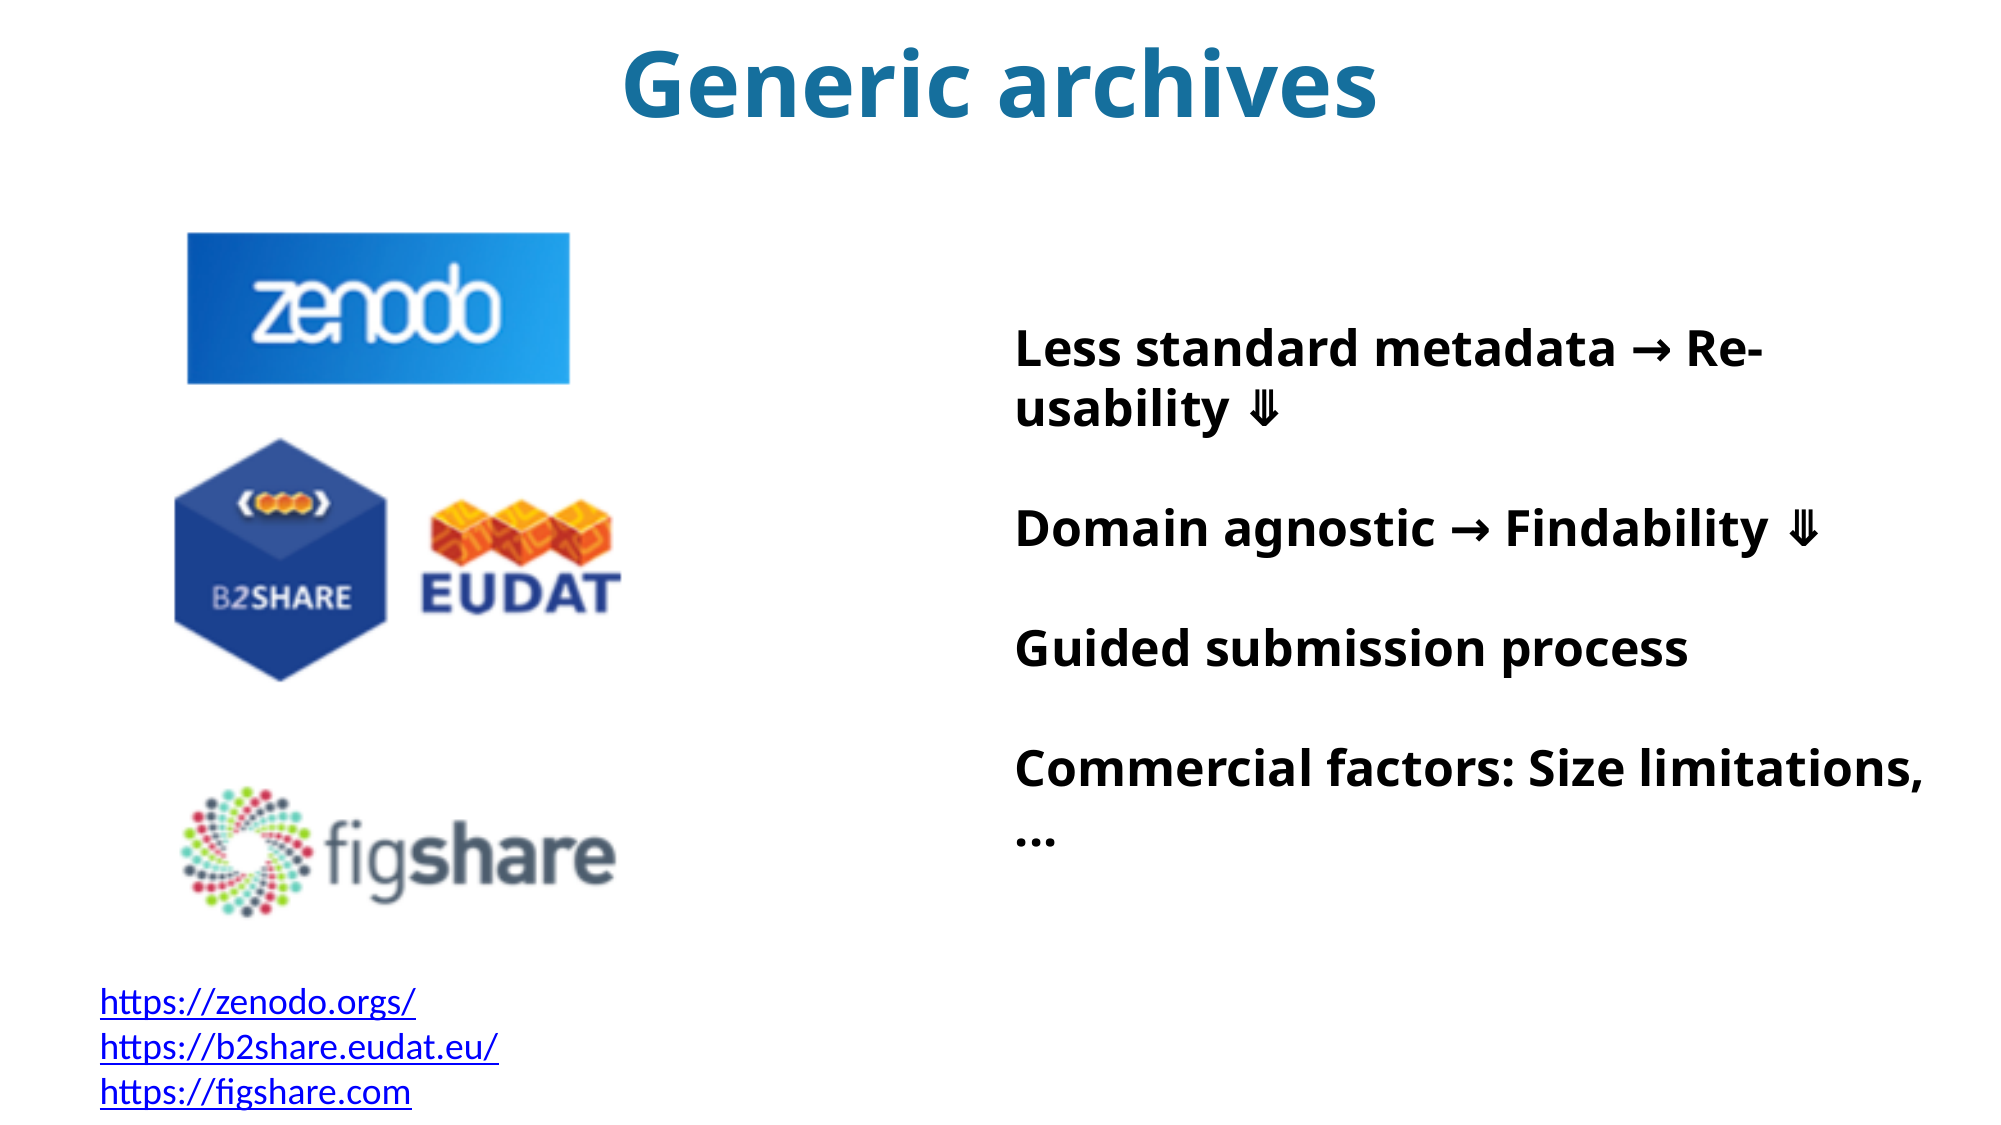

Generic archives
Less standard metadata → Re-usability ⤋
Domain agnostic → Findability ⤋
Guided submission process
Commercial factors: Size limitations, ...
https://zenodo.orgs/
https://b2share.eudat.eu/
https://figshare.com